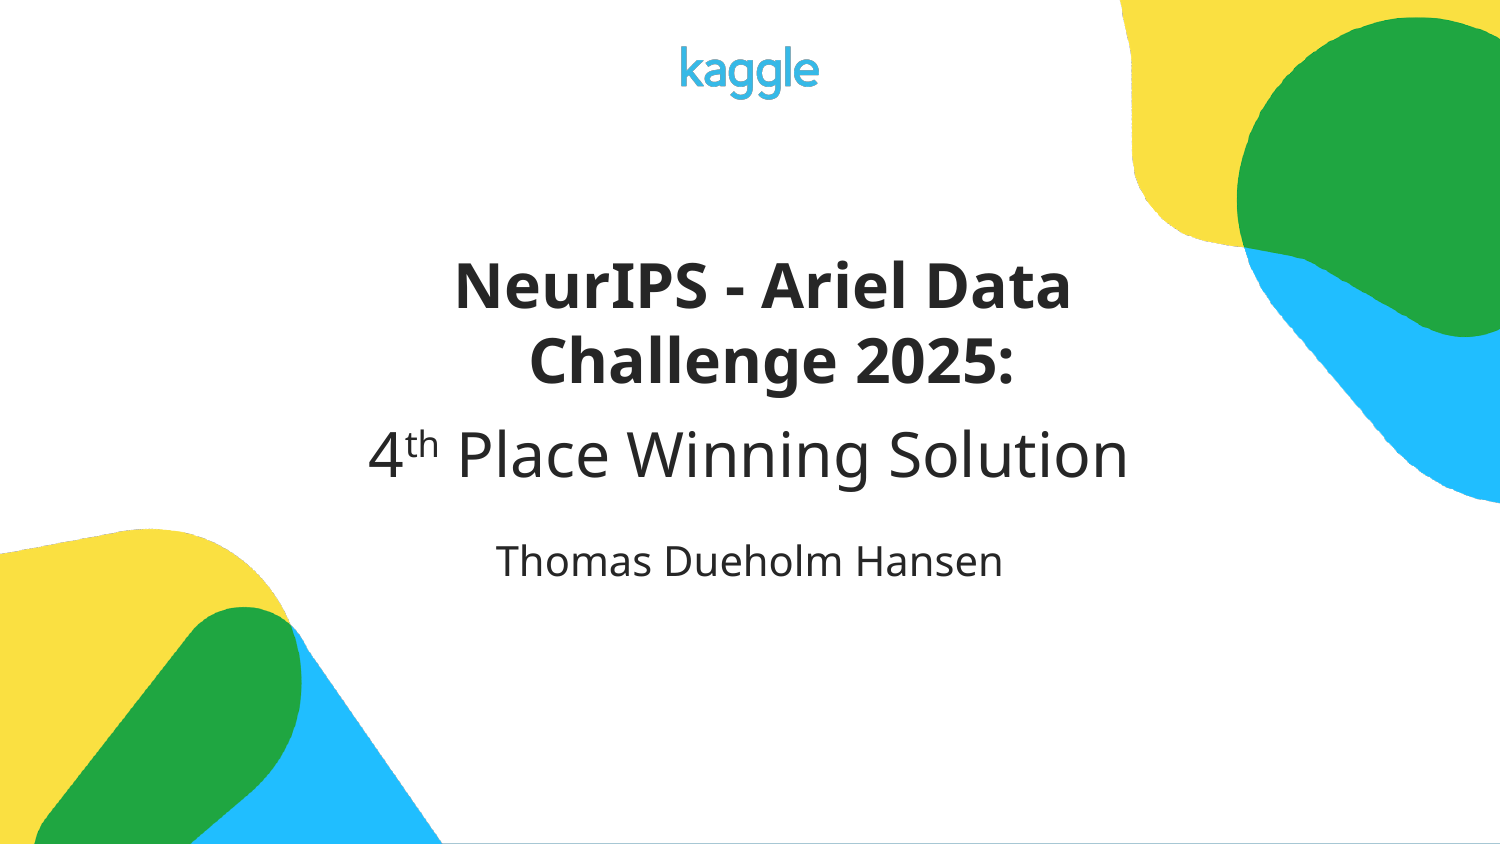

# NeurIPS - Ariel Data Challenge 2025:
4th Place Winning Solution
Thomas Dueholm Hansen